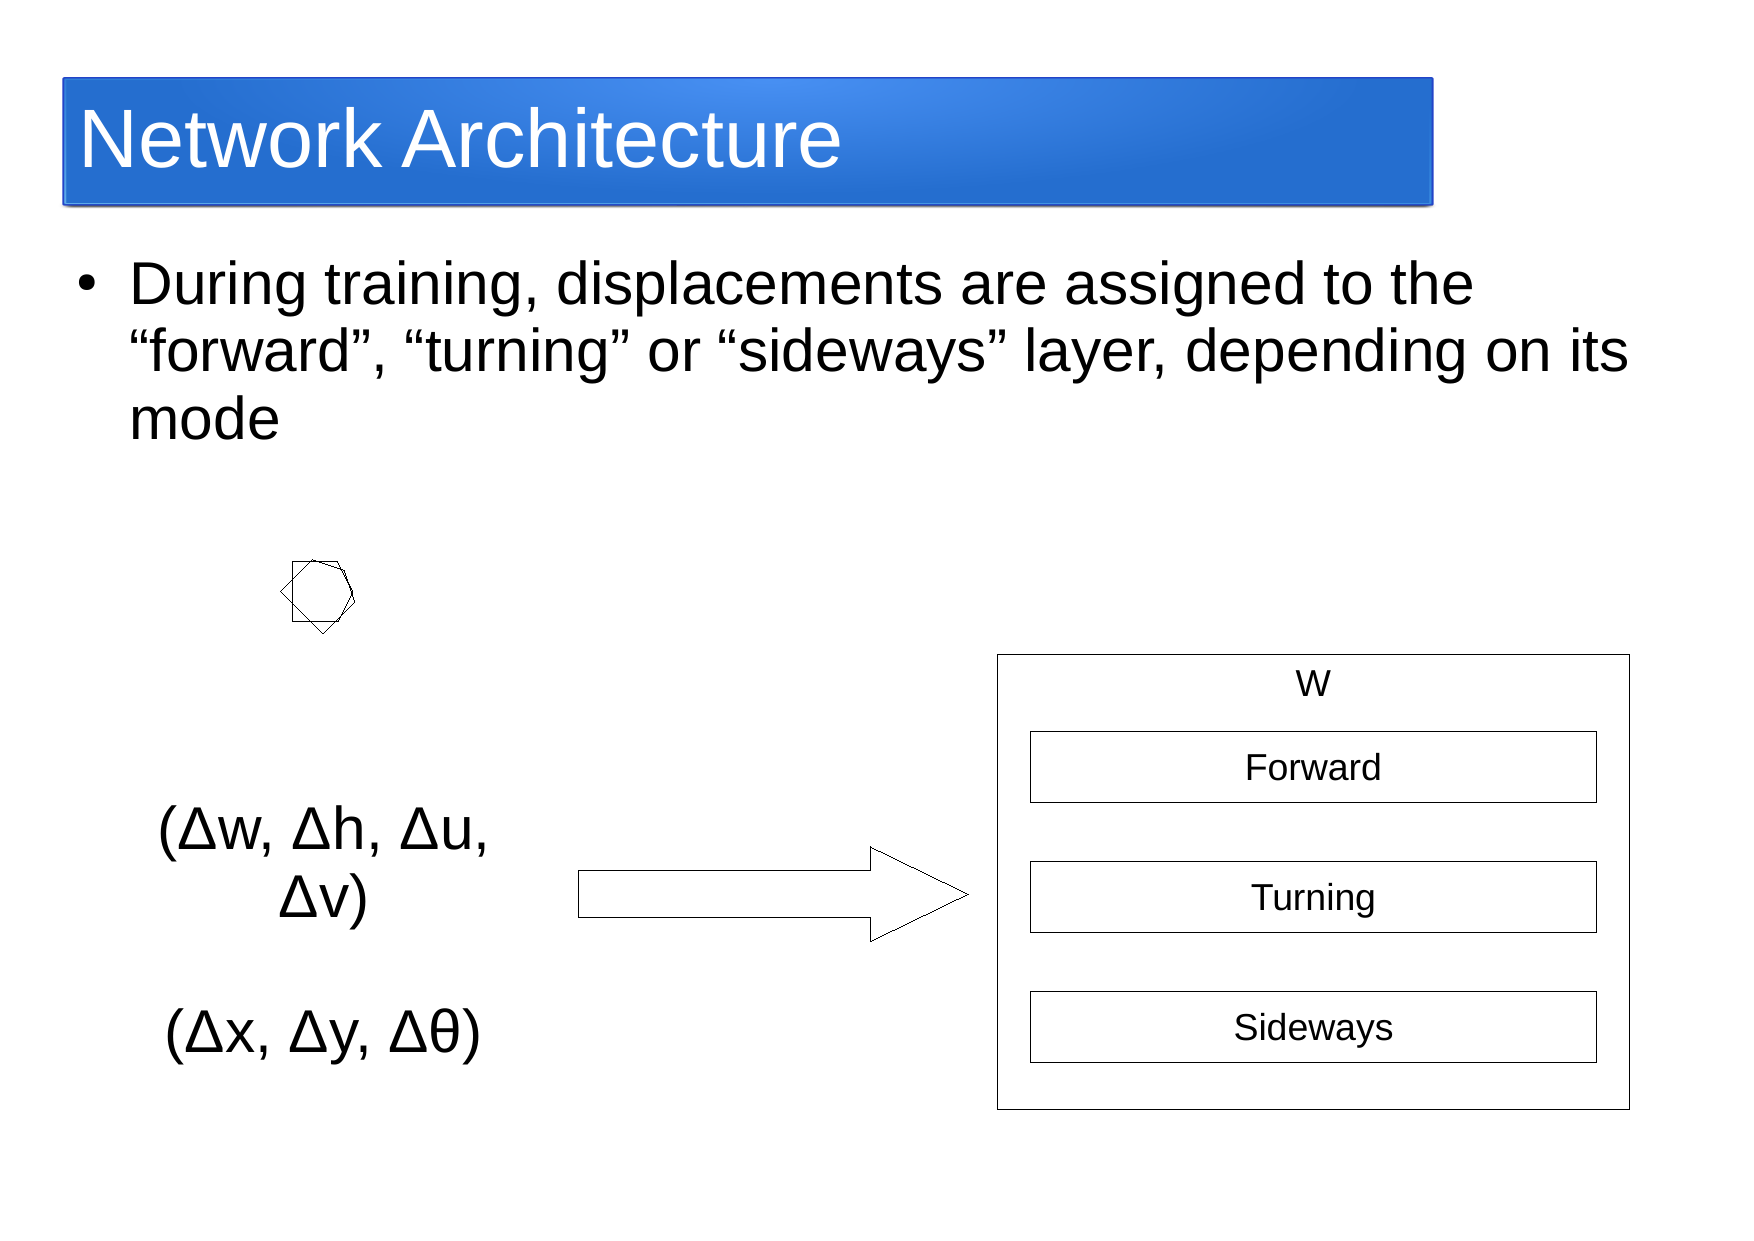

# Network Architecture
During training, displacements are assigned to the “forward”, “turning” or “sideways” layer, depending on its mode
W
Forward
(Δw, Δh, Δu, Δv)
(Δx, Δy, Δθ)
Turning
Sideways